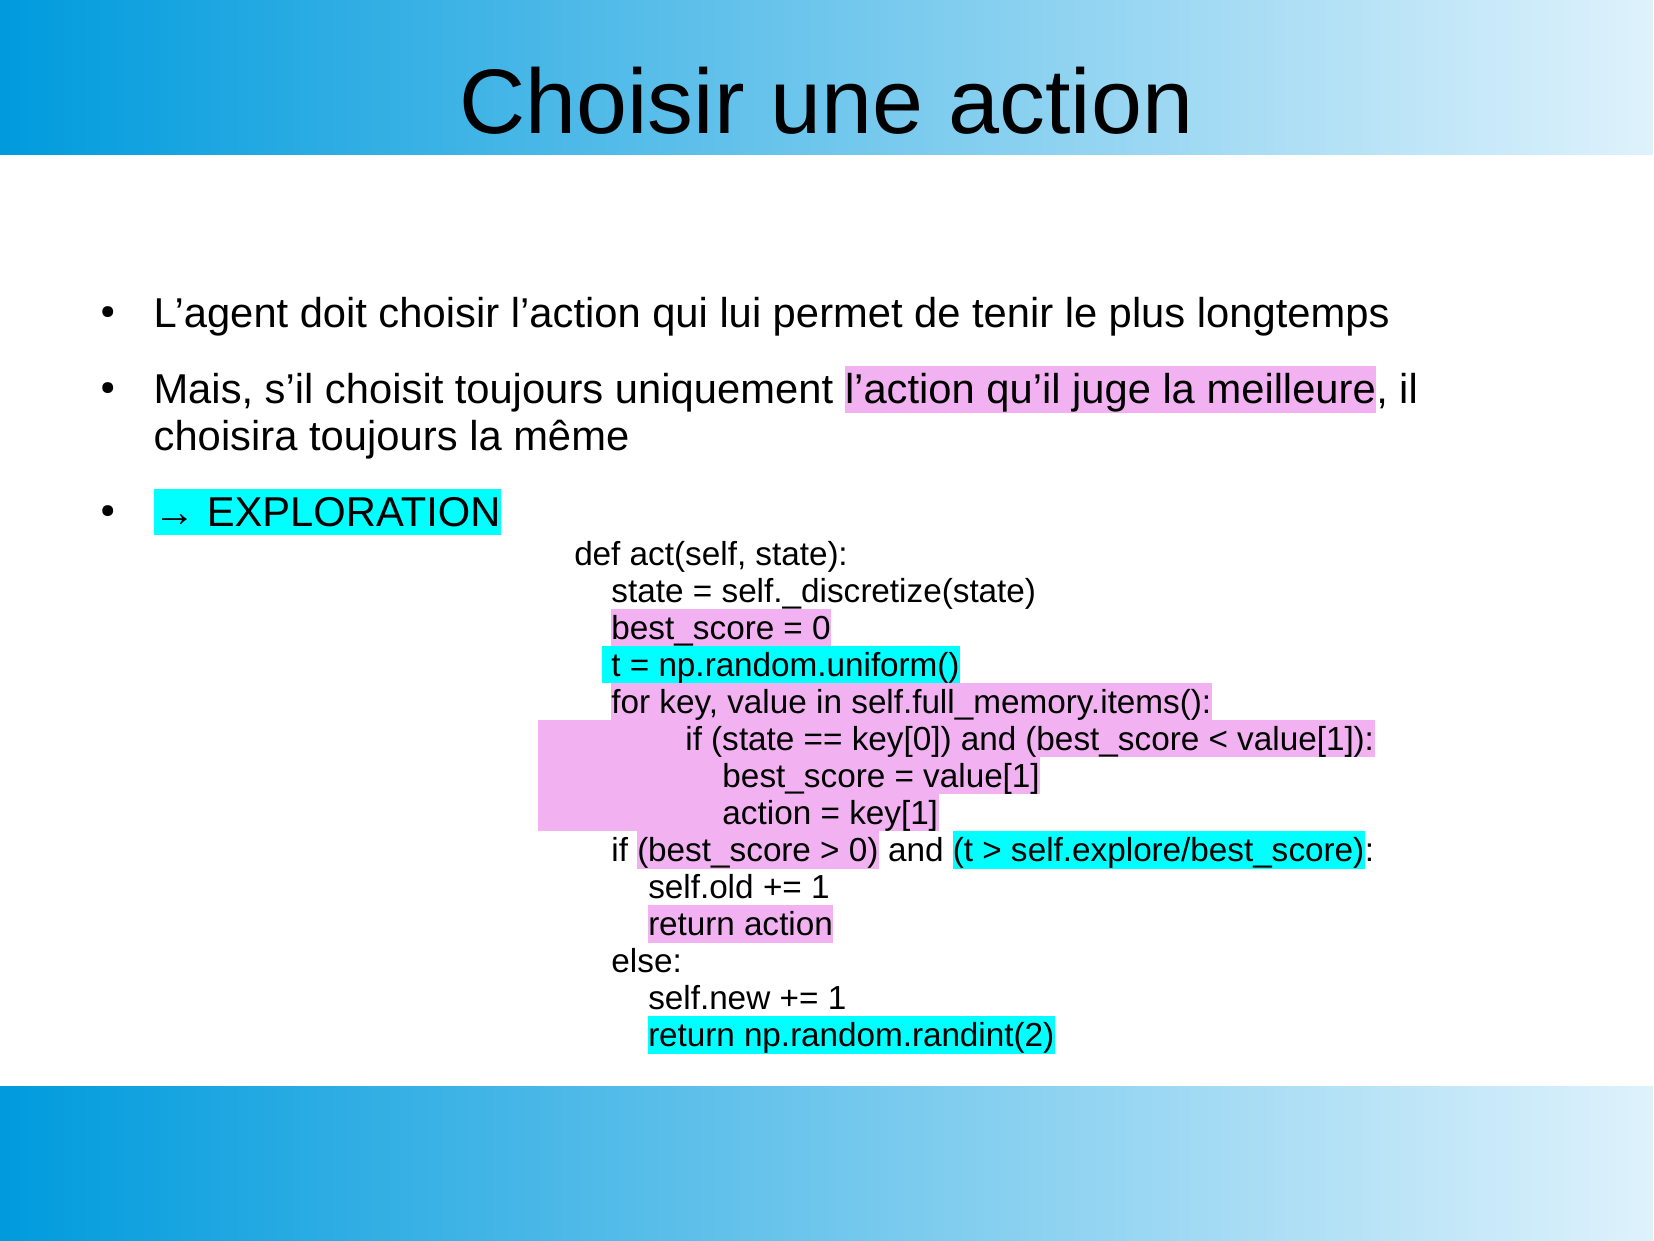

# Choisir une action
L’agent doit choisir l’action qui lui permet de tenir le plus longtemps
Mais, s’il choisit toujours uniquement l’action qu’il juge la meilleure, il choisira toujours la même
→ EXPLORATION
 def act(self, state):
 state = self._discretize(state)
 best_score = 0
 t = np.random.uniform()
 for key, value in self.full_memory.items():
 if (state == key[0]) and (best_score < value[1]):
 best_score = value[1]
 action = key[1]
 if (best_score > 0) and (t > self.explore/best_score):
 self.old += 1
 return action
 else:
 self.new += 1
 return np.random.randint(2)